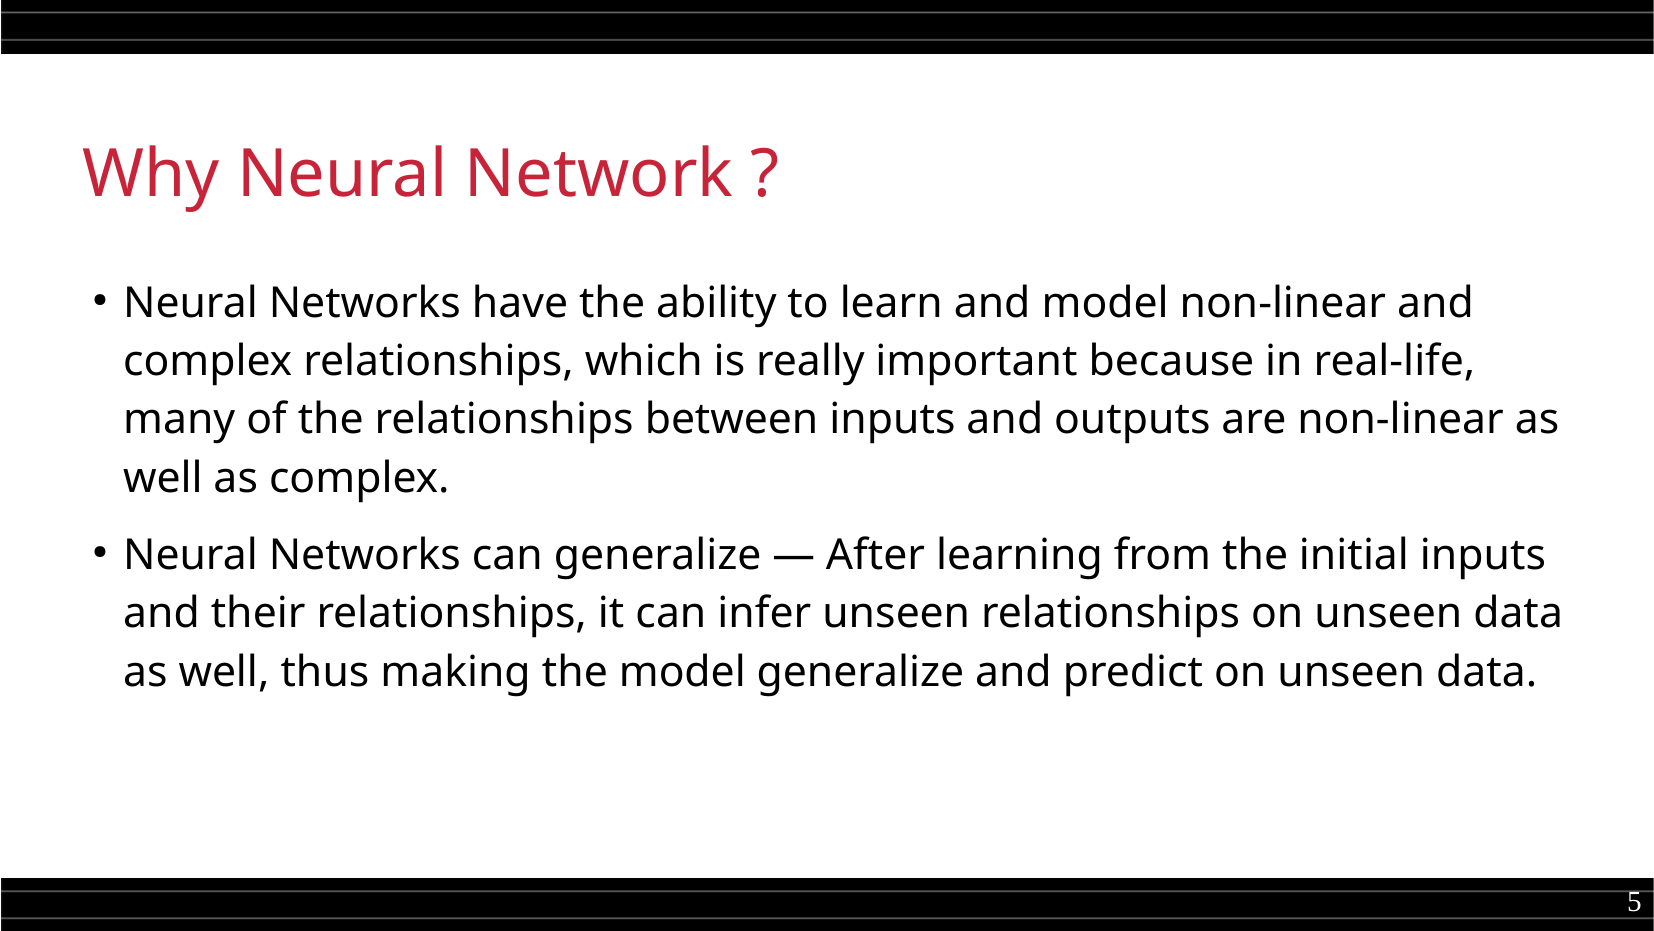

# Why Neural Network ?
Neural Networks have the ability to learn and model non-linear and complex relationships, which is really important because in real-life, many of the relationships between inputs and outputs are non-linear as well as complex.
Neural Networks can generalize — After learning from the initial inputs and their relationships, it can infer unseen relationships on unseen data as well, thus making the model generalize and predict on unseen data.